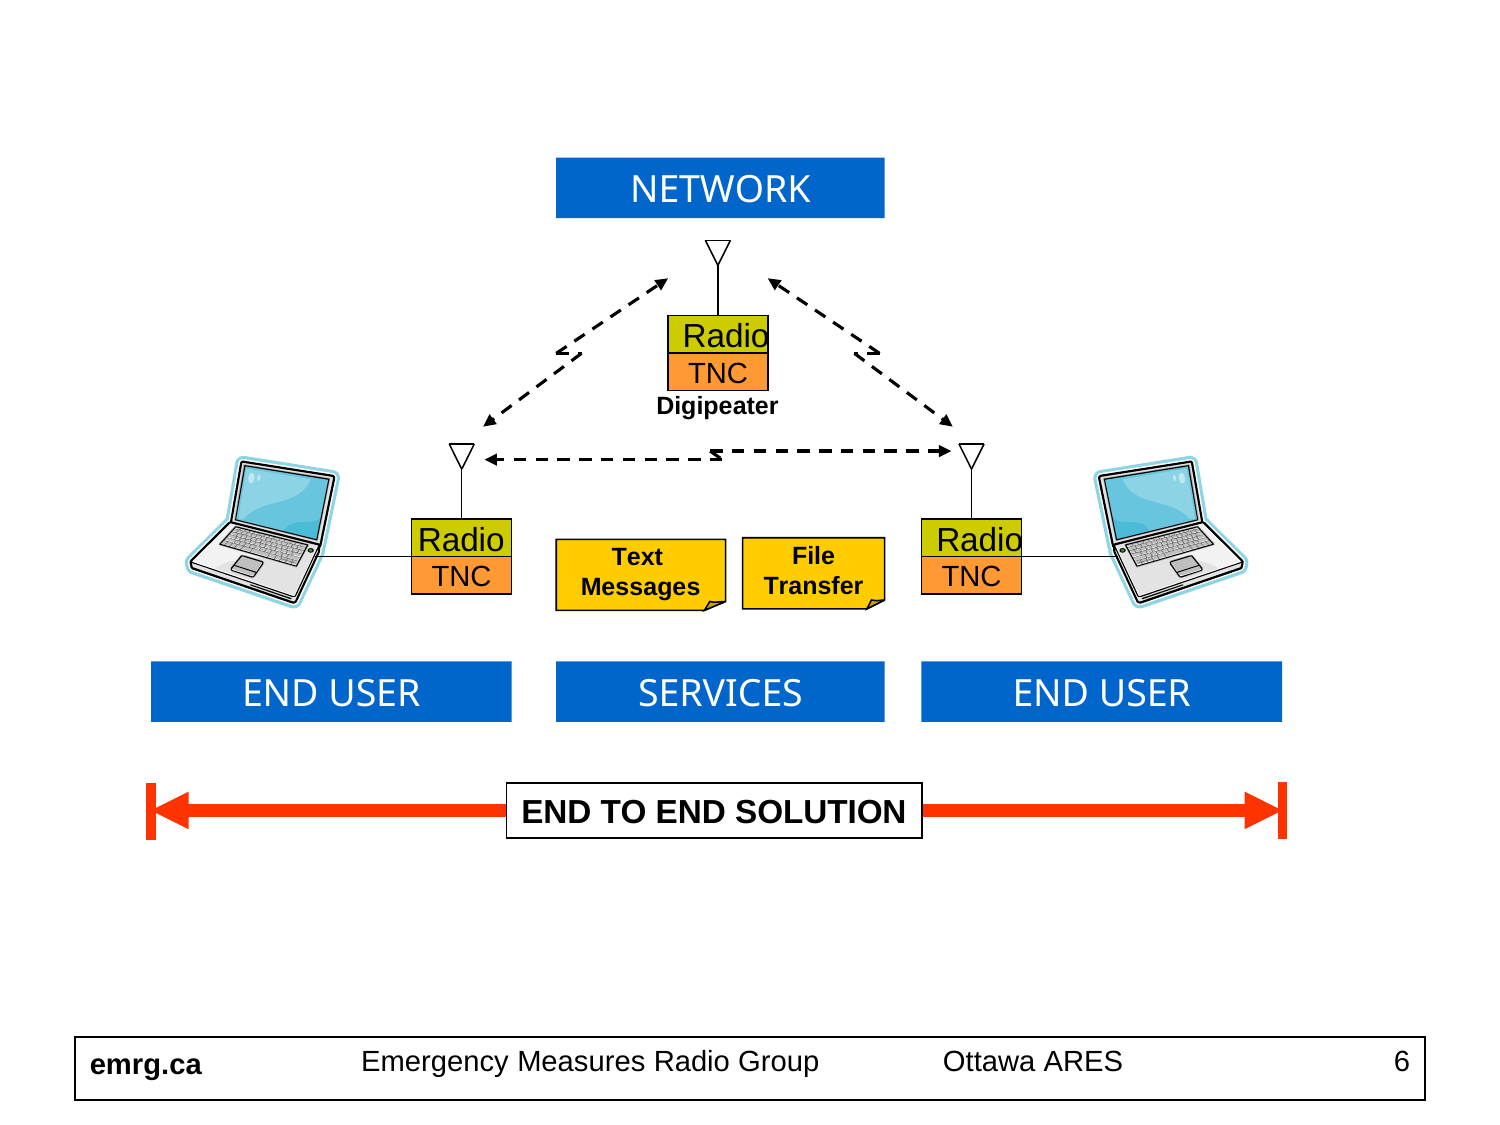

NETWORK
Radio
TNC
Digipeater
Radio
TNC
END USER
Radio
TNC
END USER
File
Transfer
Text
Messages
SERVICES
END TO END SOLUTION
Emergency Measures Radio Group Ottawa ARES
6